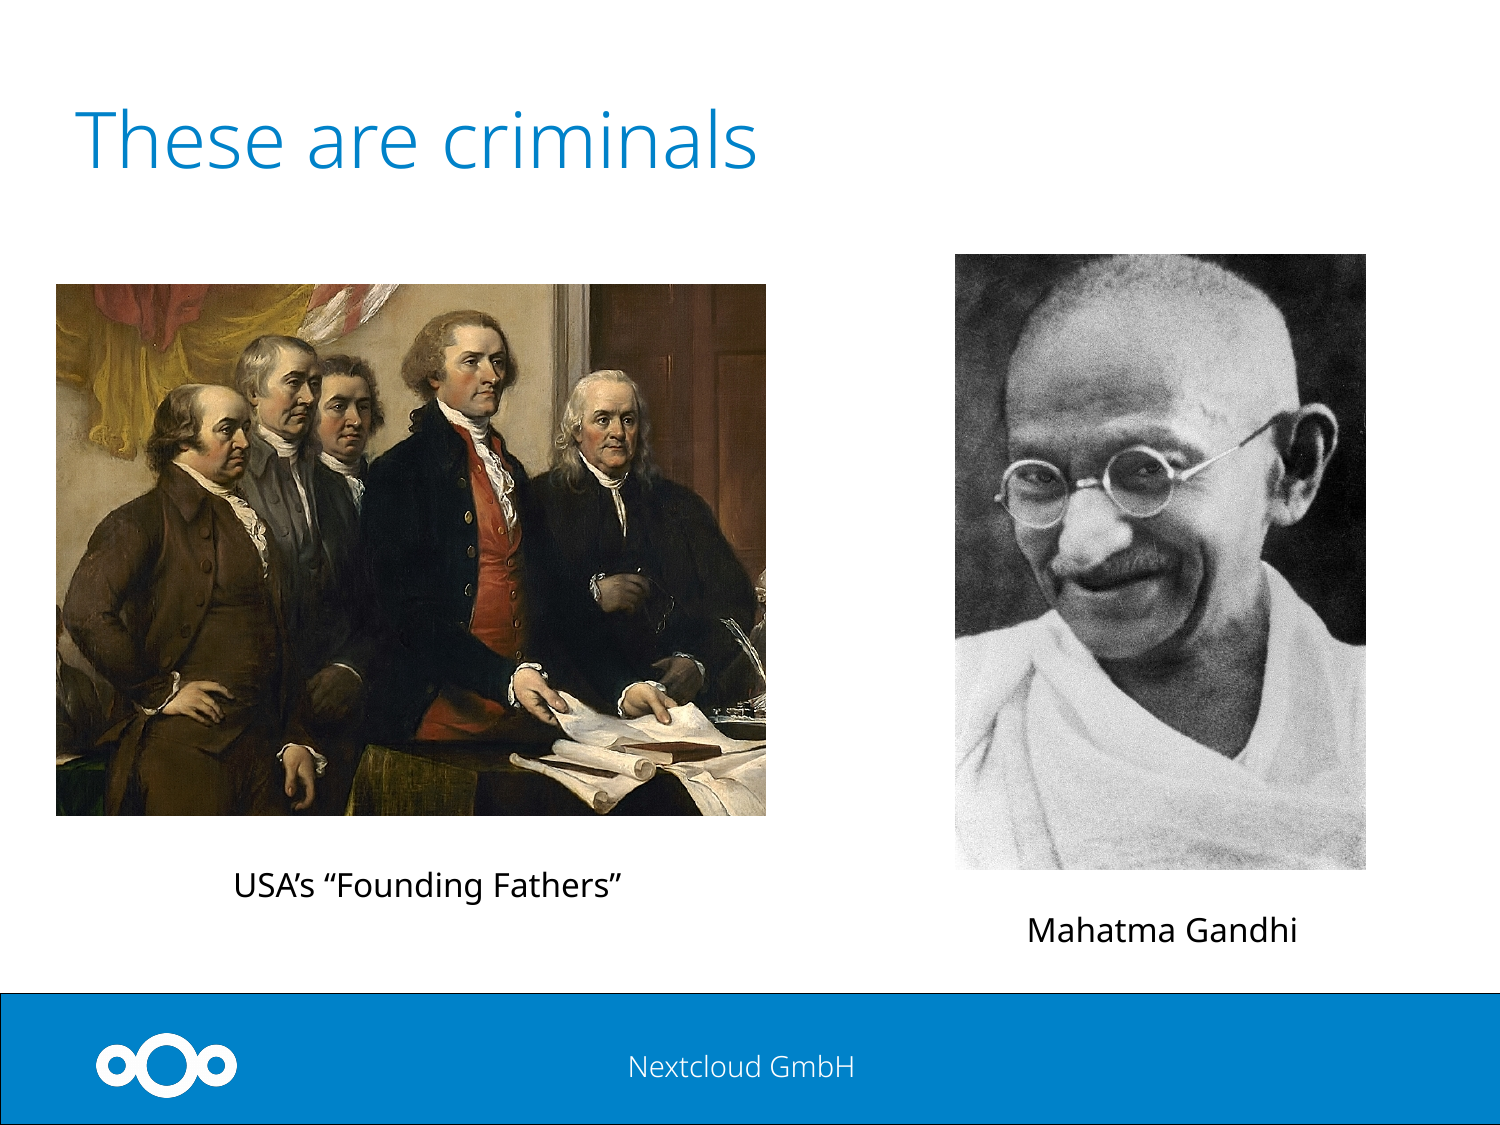

# These are criminals
USA’s “Founding Fathers”
Mahatma Gandhi